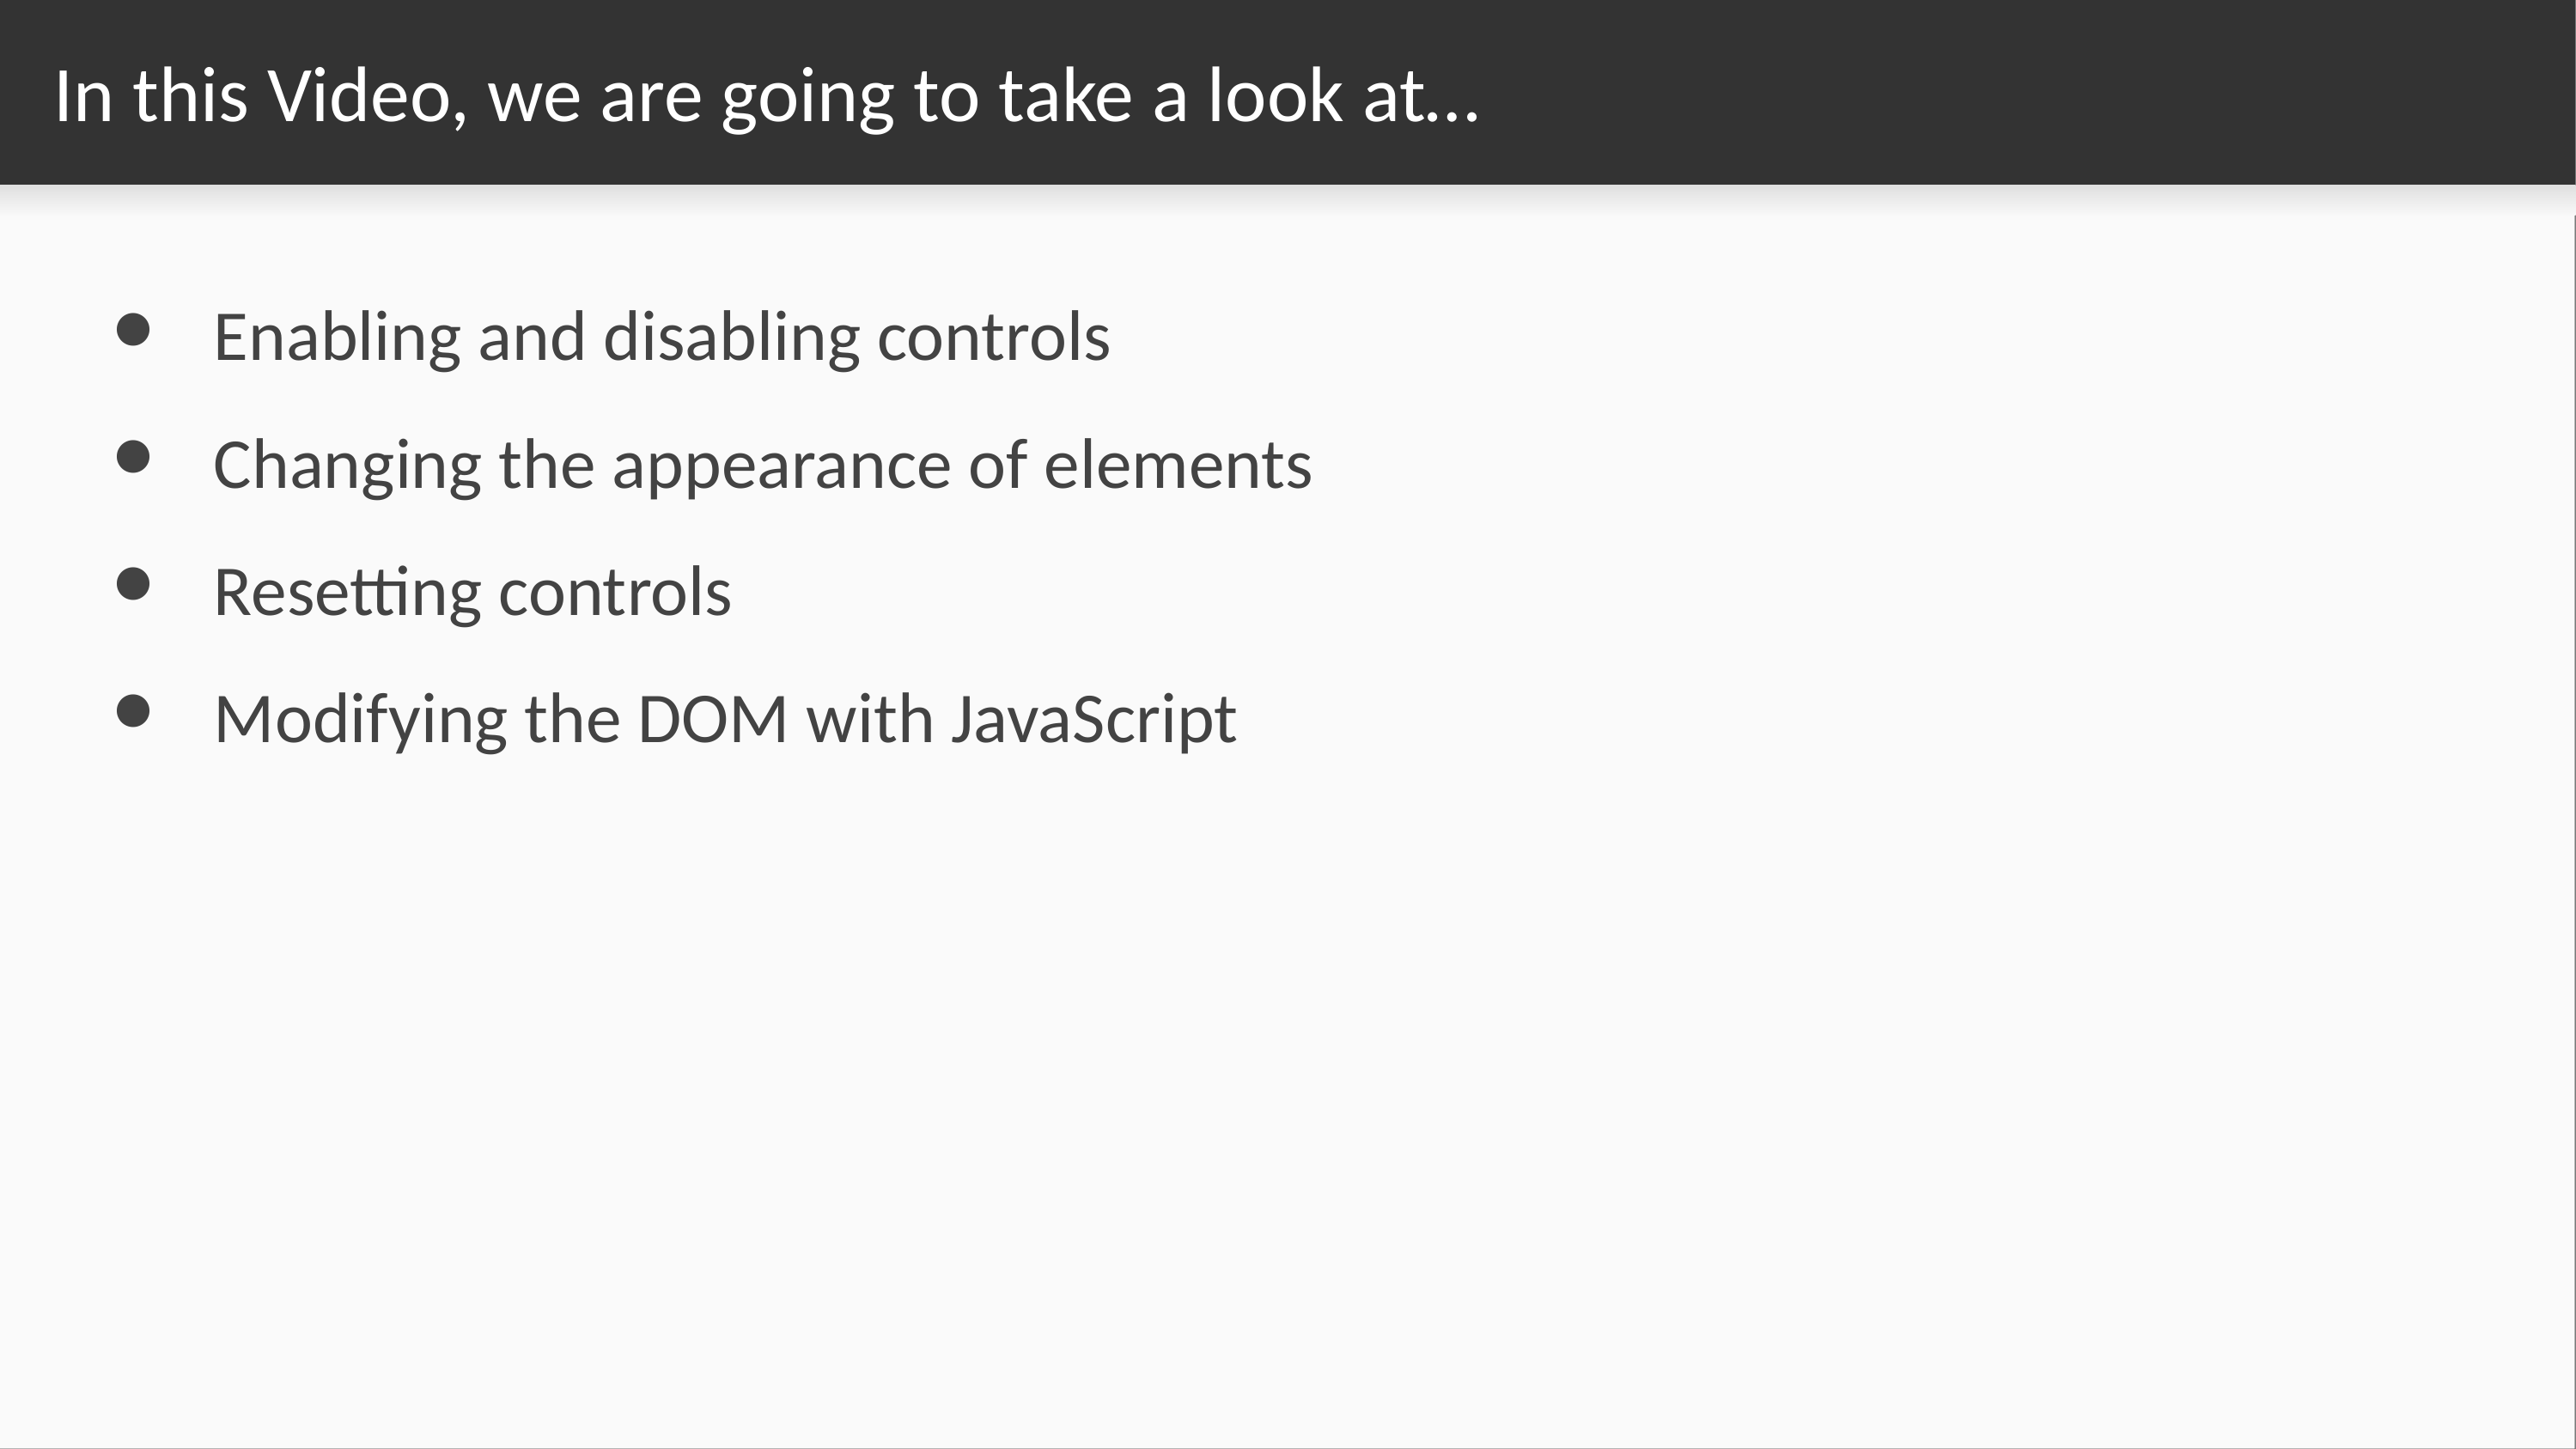

# In this Video, we are going to take a look at…
Enabling and disabling controls
Changing the appearance of elements
Resetting controls
Modifying the DOM with JavaScript